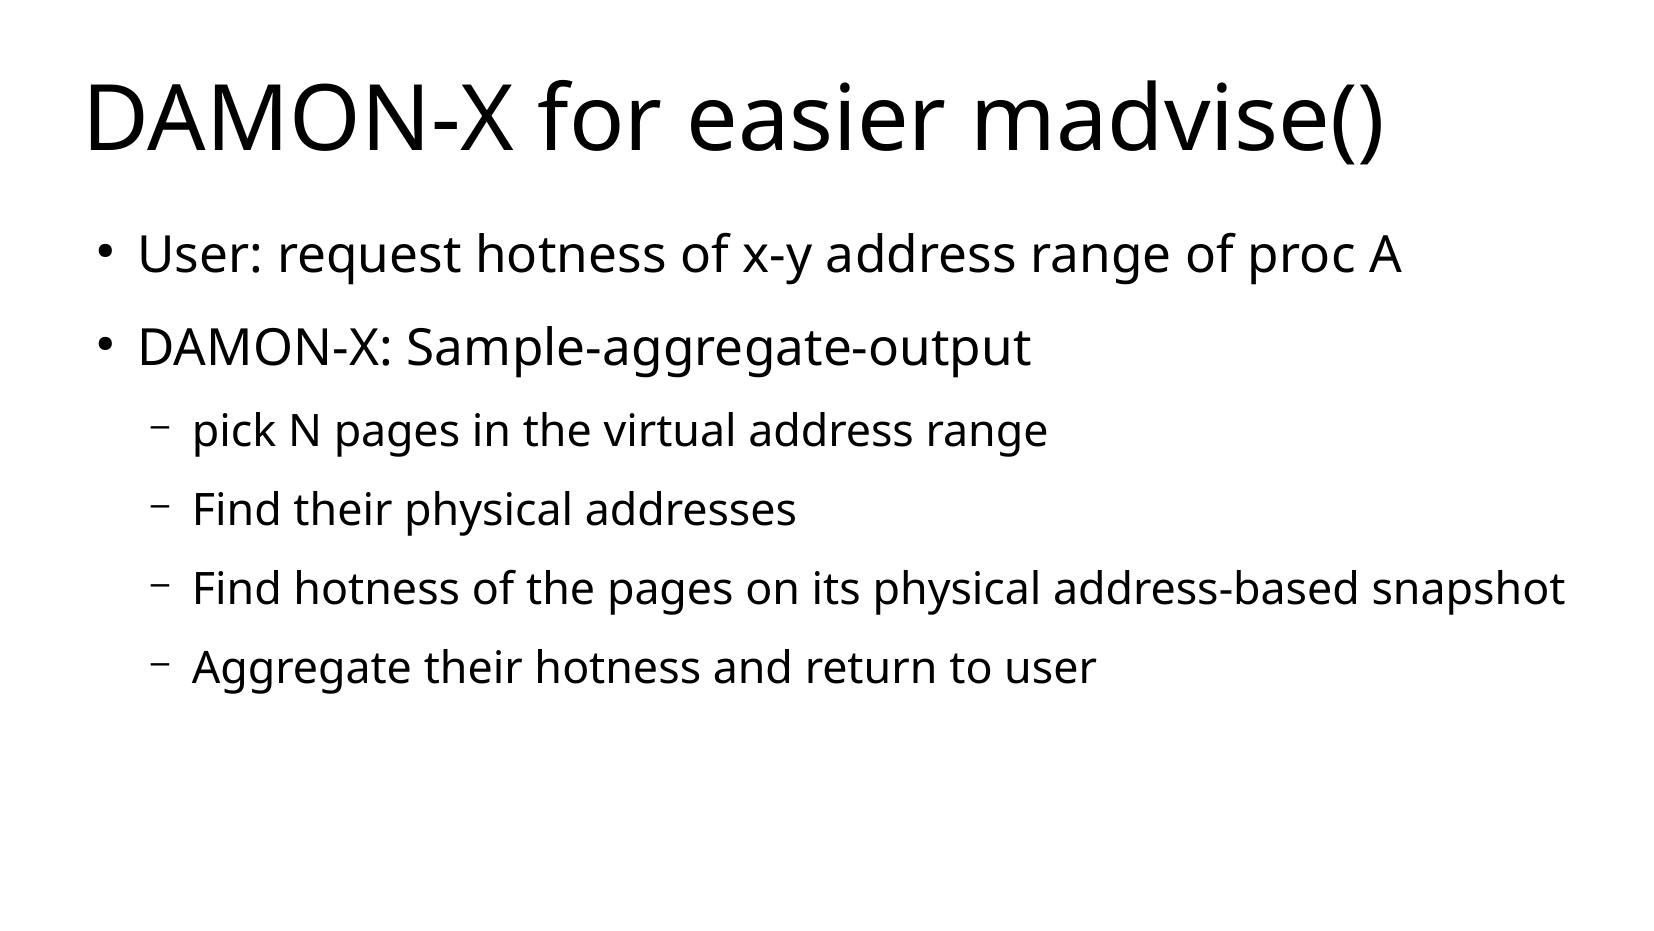

# DAMON-X for easier madvise()
User: request hotness of x-y address range of proc A
DAMON-X: Sample-aggregate-output
pick N pages in the virtual address range
Find their physical addresses
Find hotness of the pages on its physical address-based snapshot
Aggregate their hotness and return to user